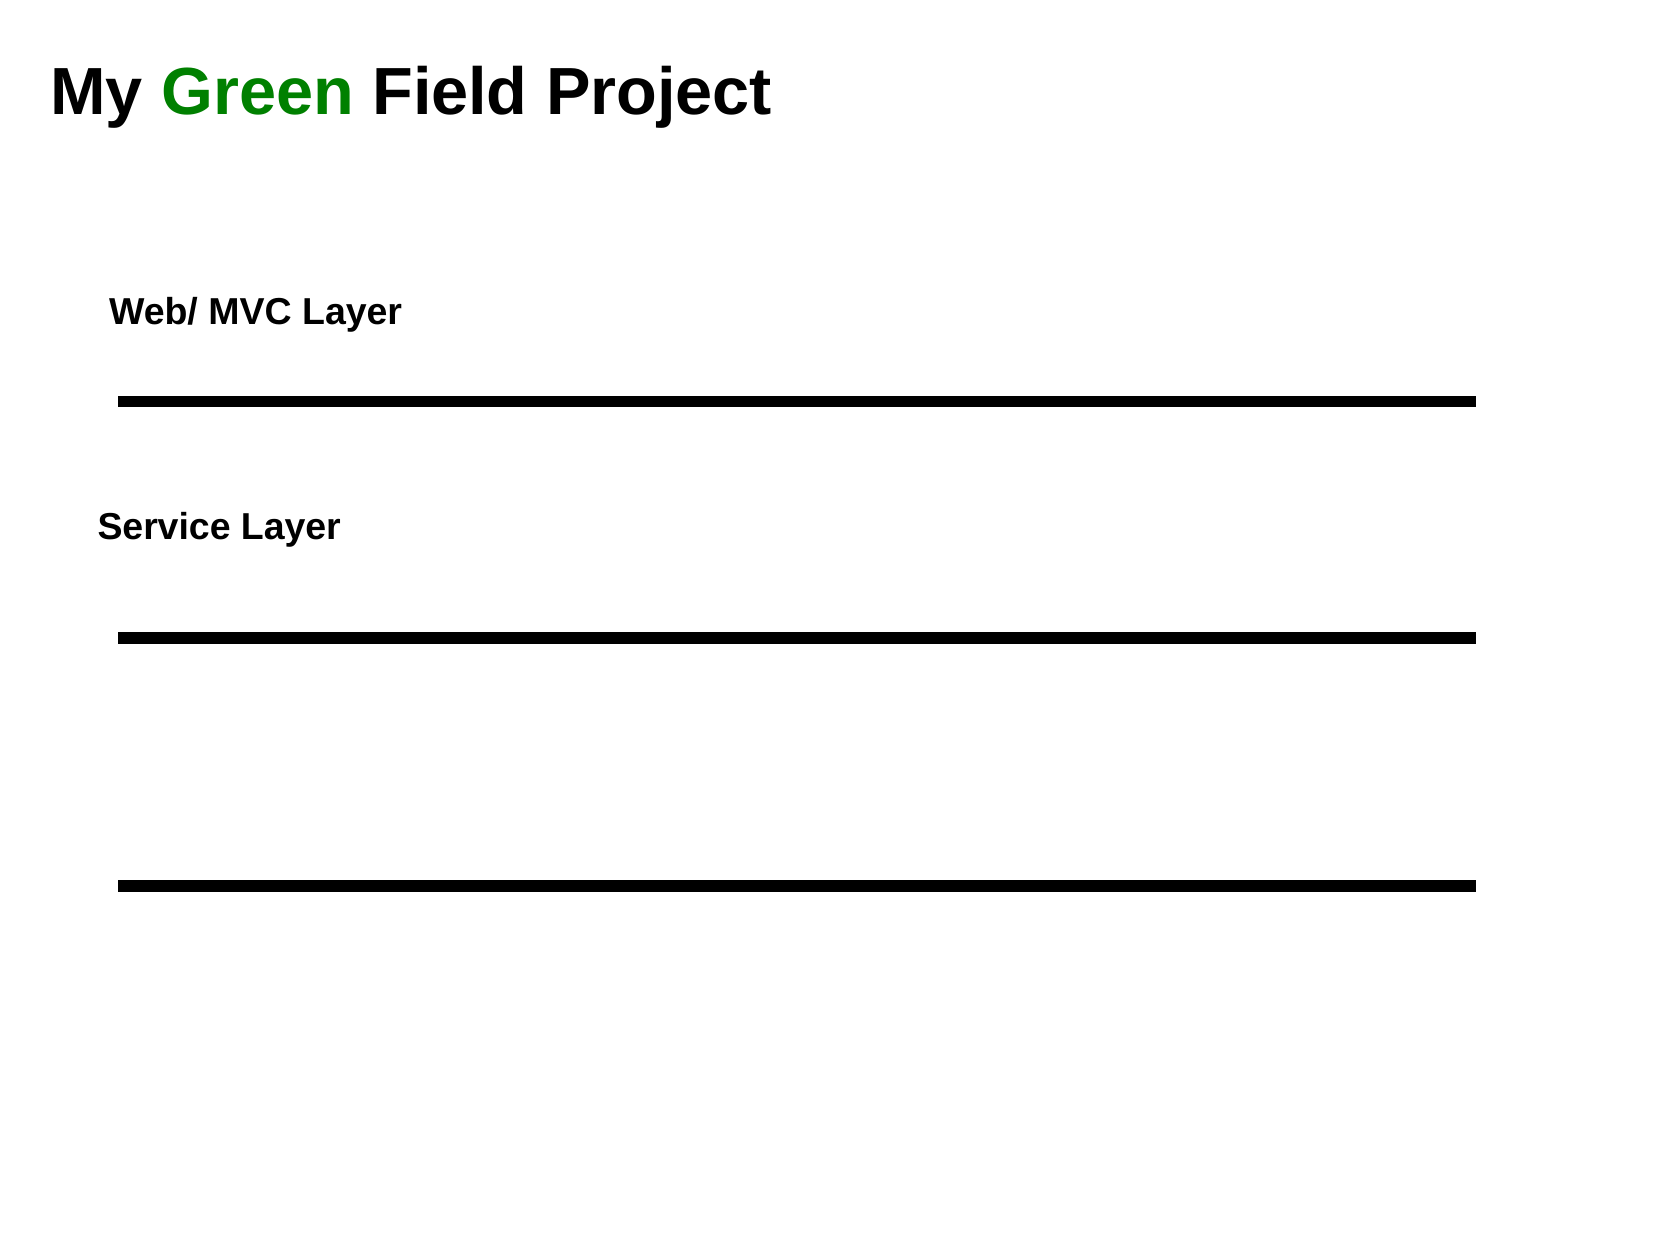

My Green Field Project
Web/ MVC Layer
Service Layer